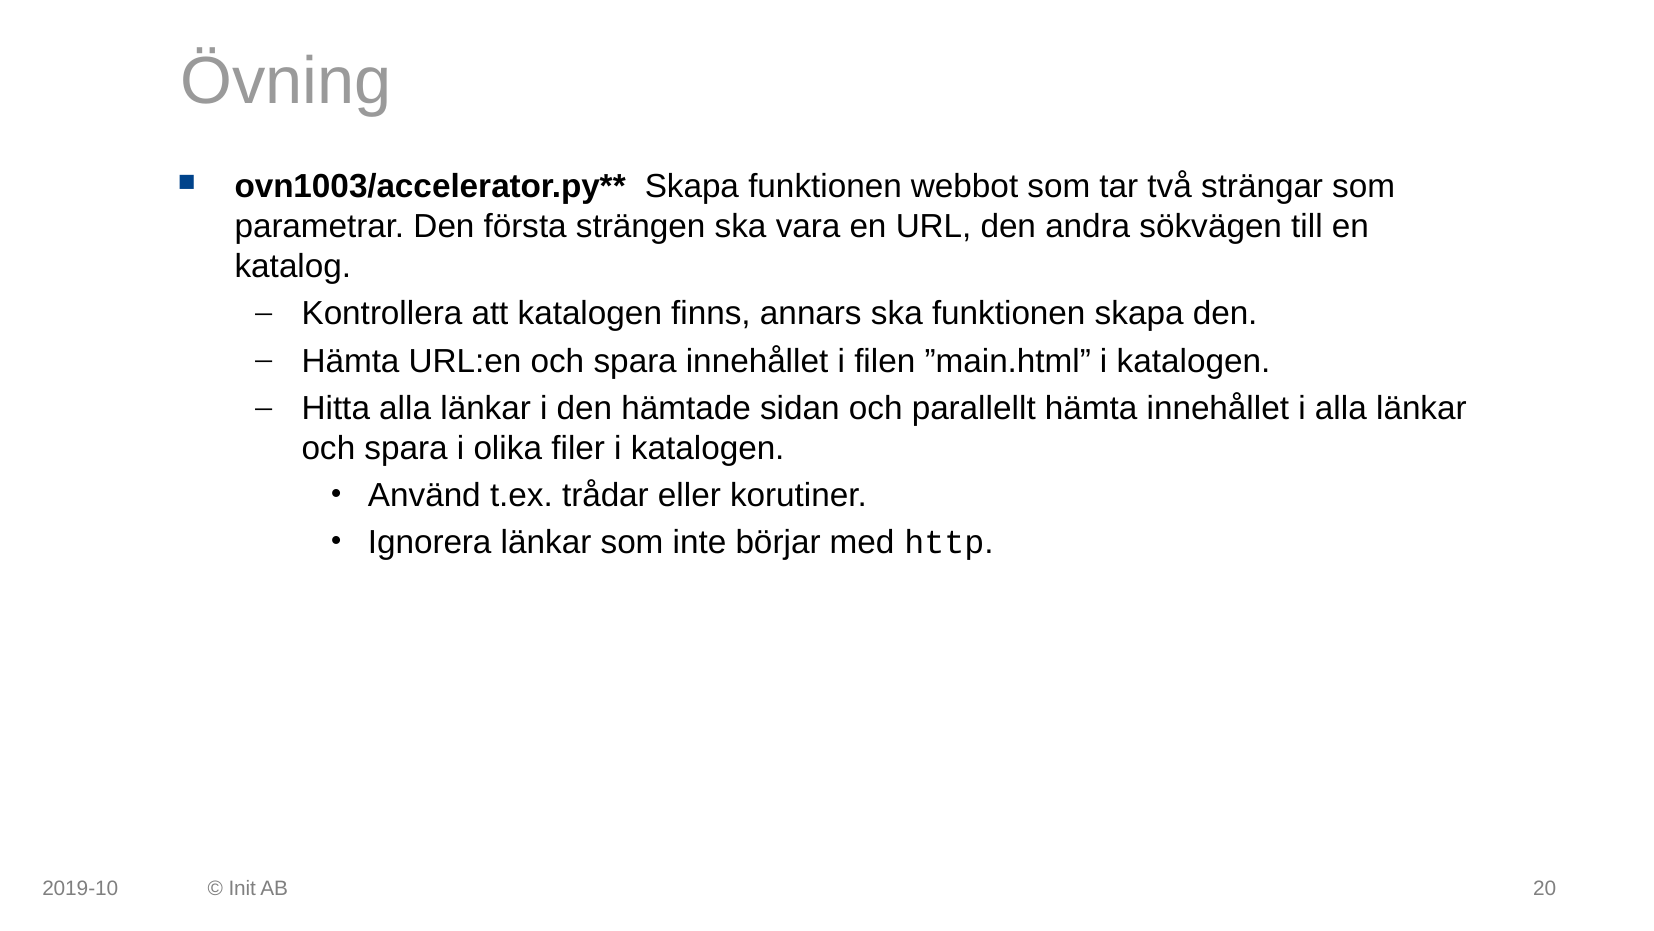

Övning
ovn1003/accelerator.py** Skapa funktionen webbot som tar två strängar som parametrar. Den första strängen ska vara en URL, den andra sökvägen till en katalog.
Kontrollera att katalogen finns, annars ska funktionen skapa den.
Hämta URL:en och spara innehållet i filen ”main.html” i katalogen.
Hitta alla länkar i den hämtade sidan och parallellt hämta innehållet i alla länkar och spara i olika filer i katalogen.
Använd t.ex. trådar eller korutiner.
Ignorera länkar som inte börjar med http.
2019-10
© Init AB